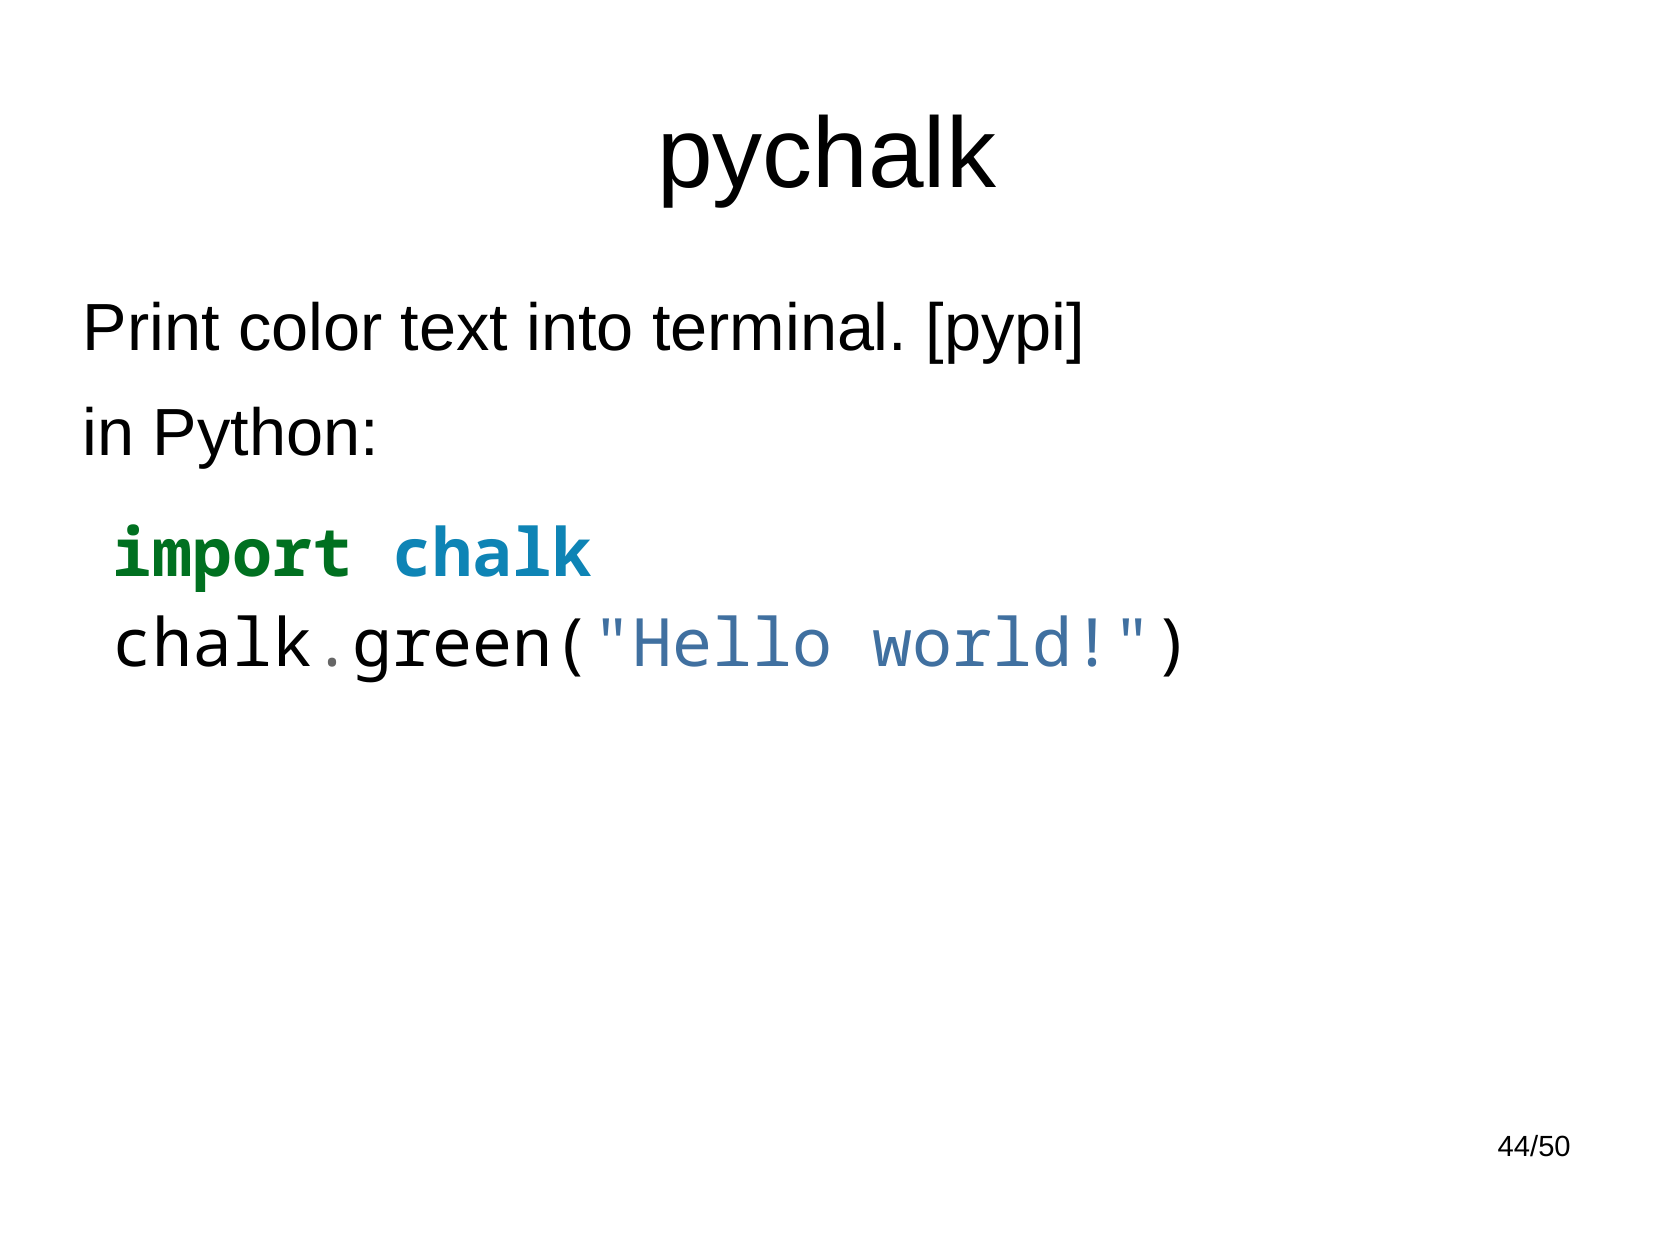

# pychalk
Print color text into terminal. [pypi]
in Python:
import chalk
chalk.green("Hello world!")
44